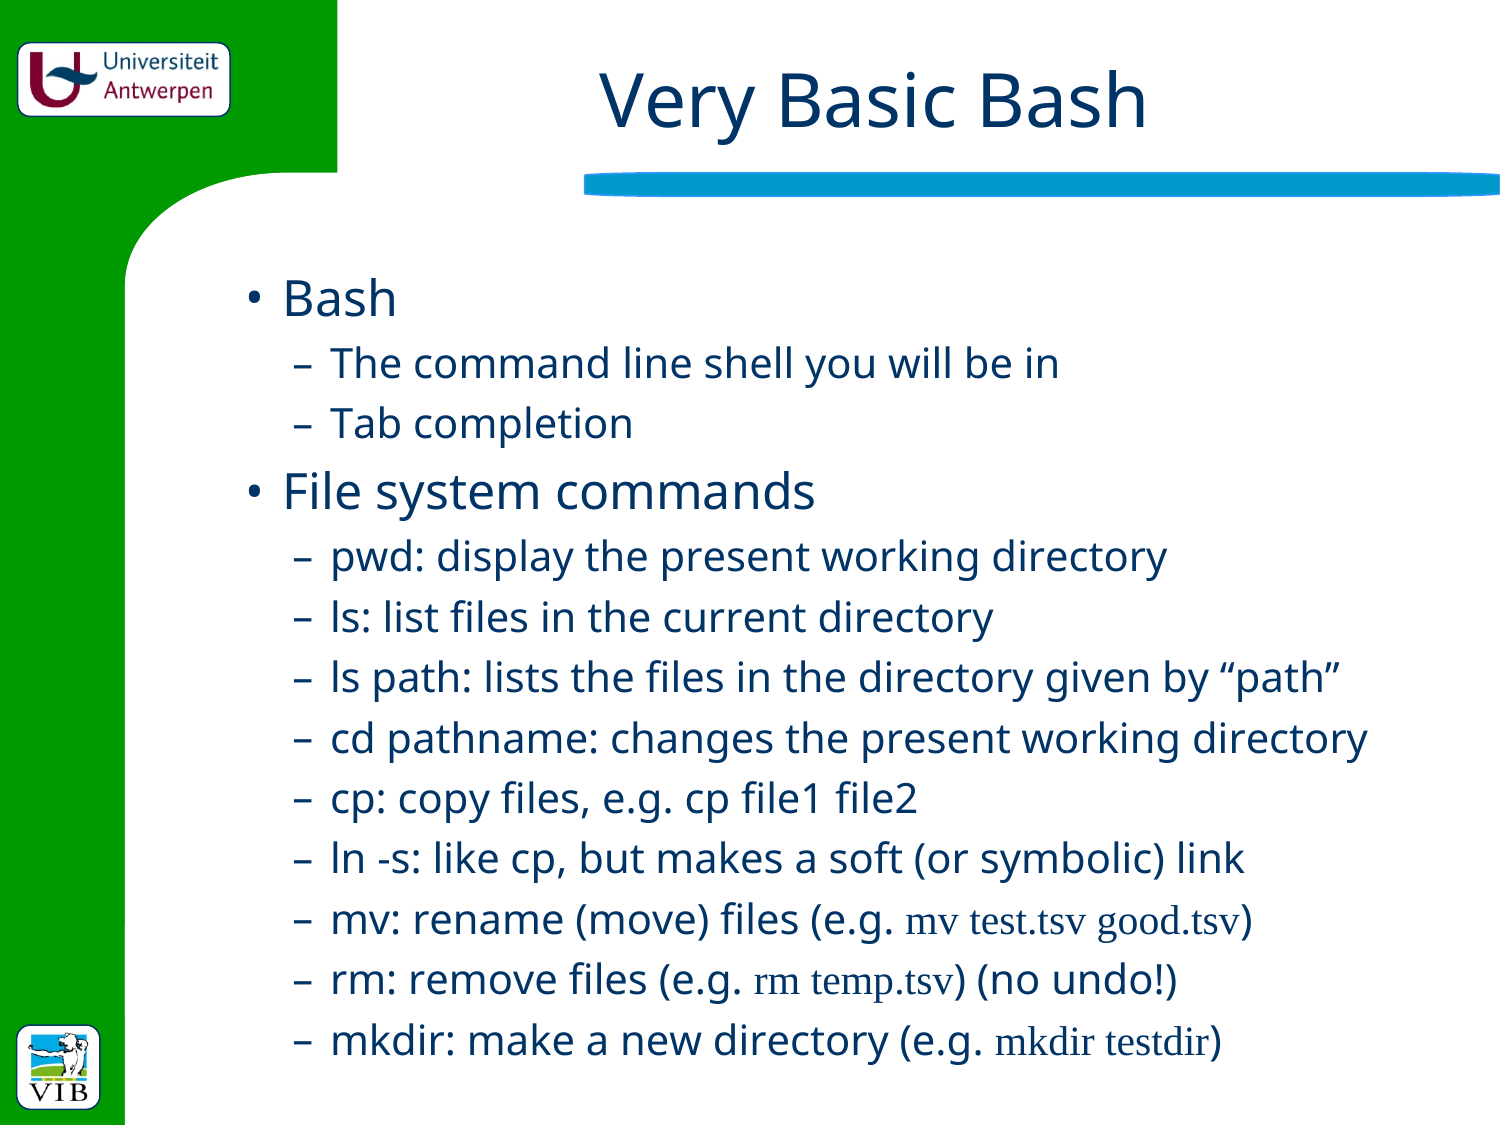

# Very Basic Bash
Bash
The command line shell you will be in
Tab completion
File system commands
pwd: display the present working directory
ls: list files in the current directory
ls path: lists the files in the directory given by “path”
cd pathname: changes the present working directory
cp: copy files, e.g. cp file1 file2
ln -s: like cp, but makes a soft (or symbolic) link
mv: rename (move) files (e.g. mv test.tsv good.tsv)
rm: remove files (e.g. rm temp.tsv) (no undo!)
mkdir: make a new directory (e.g. mkdir testdir)